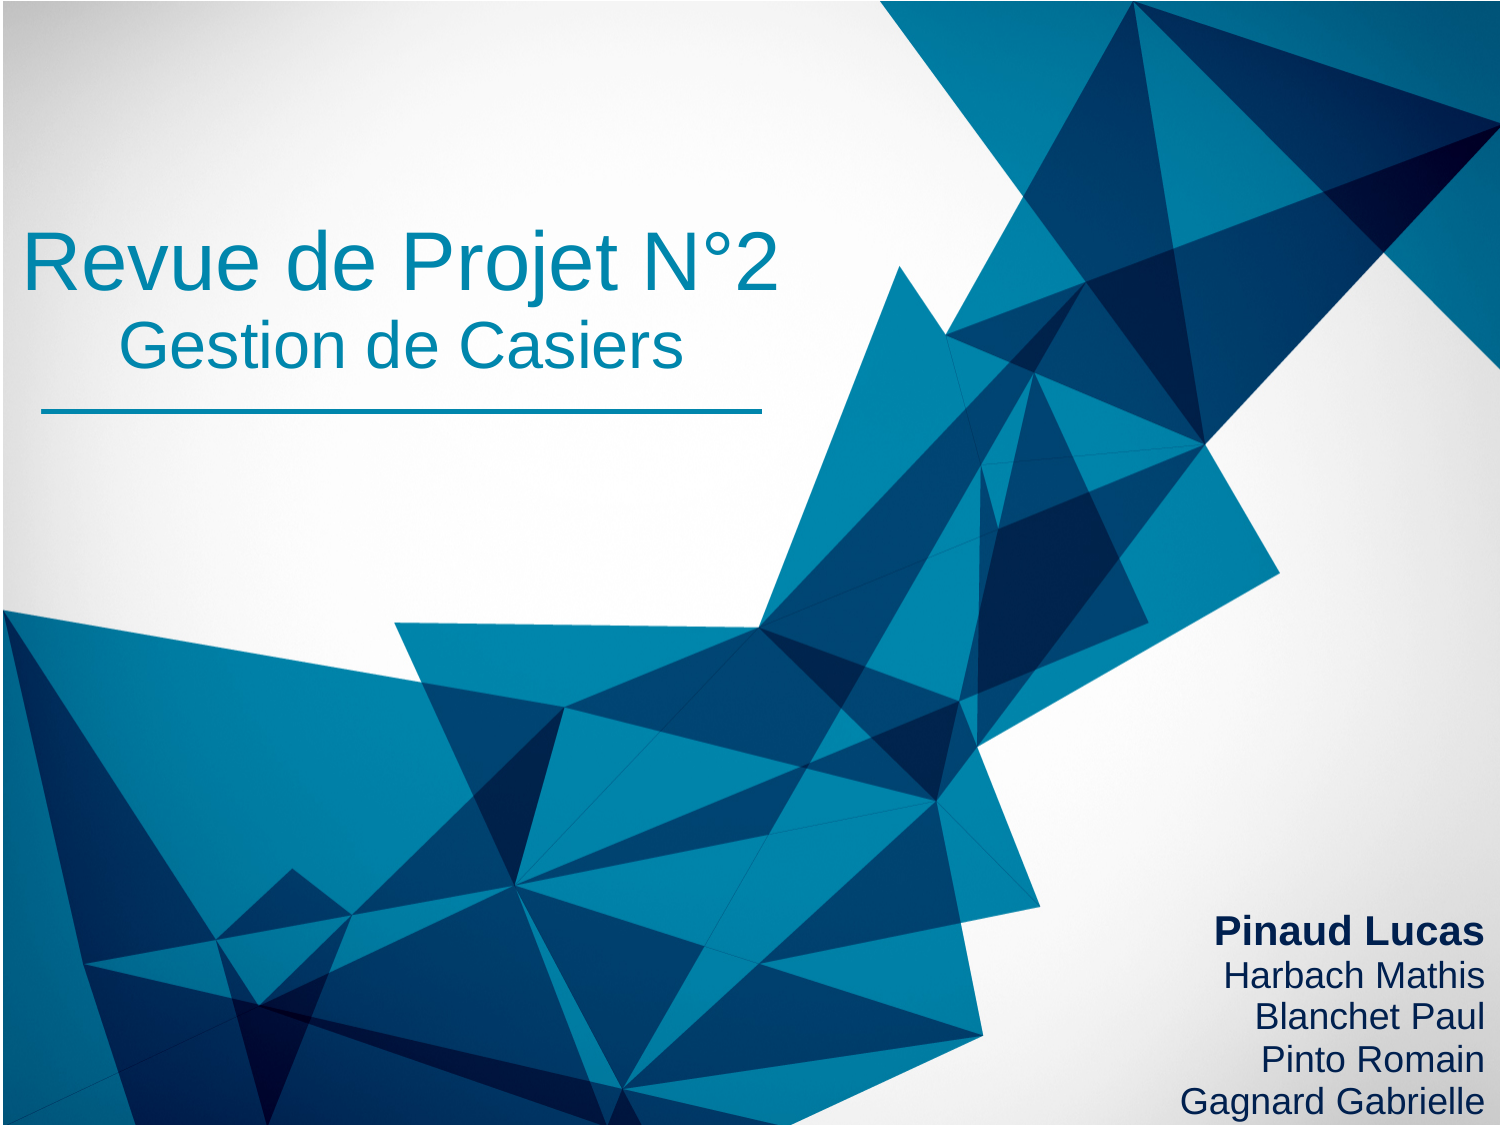

# Revue de Projet N°2 Gestion de Casiers
Pinaud Lucas
Harbach Mathis
Blanchet Paul
Pinto Romain
Gagnard Gabrielle